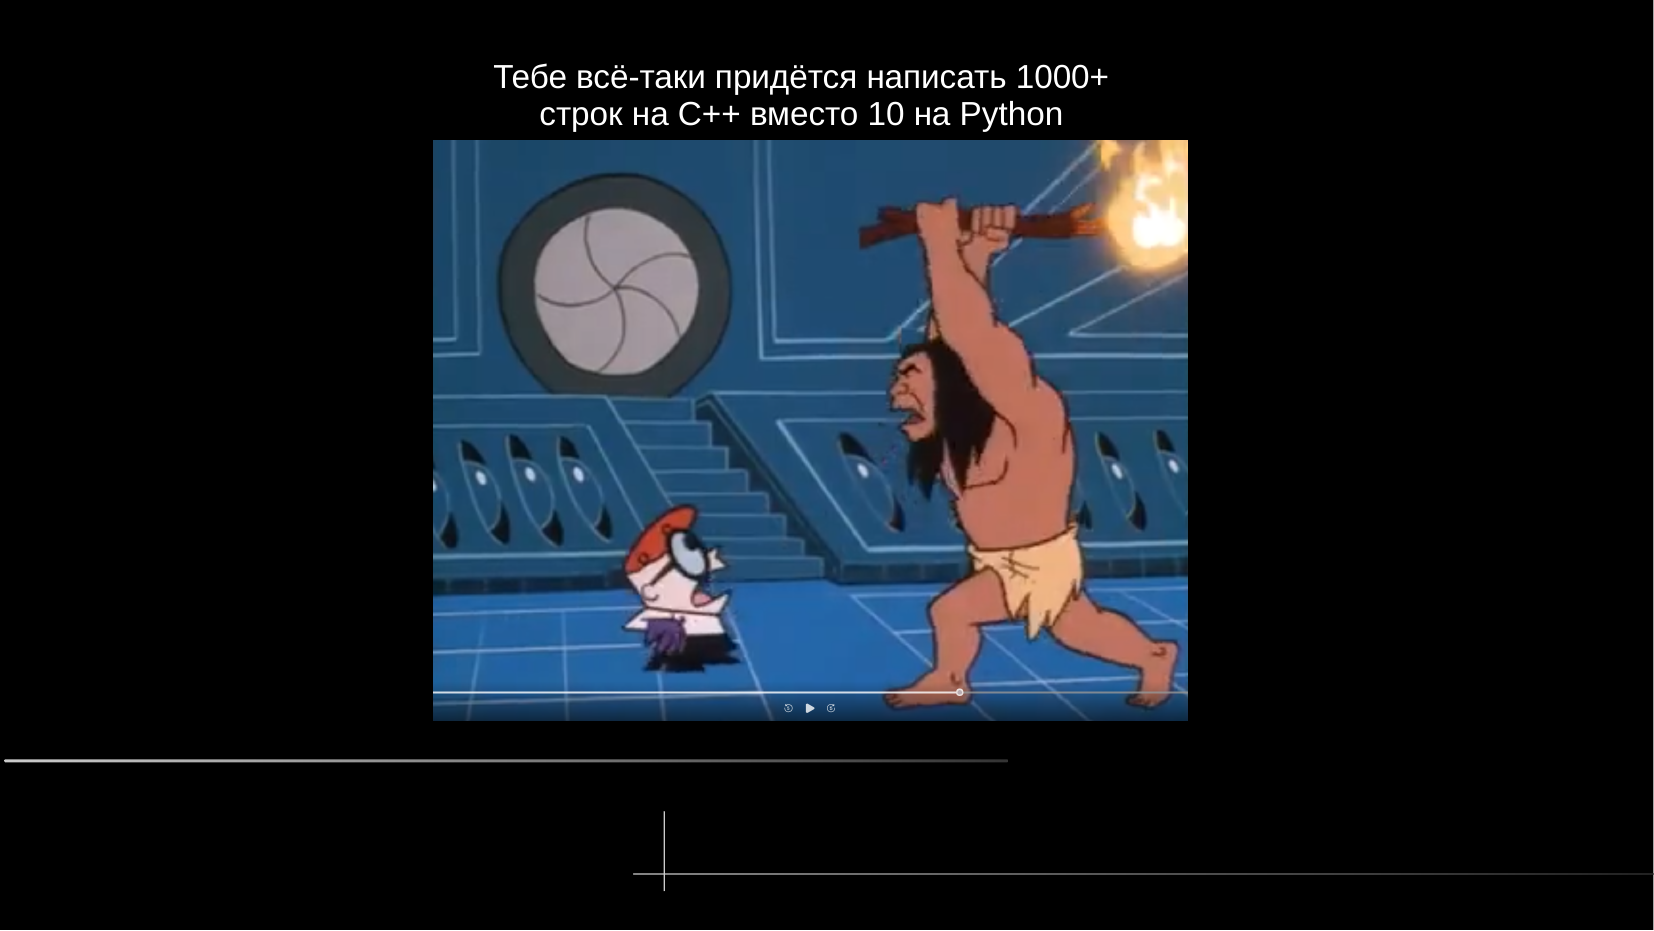

Тебе всё-таки придётся написать 1000+
cтрок на С++ вместо 10 на Python